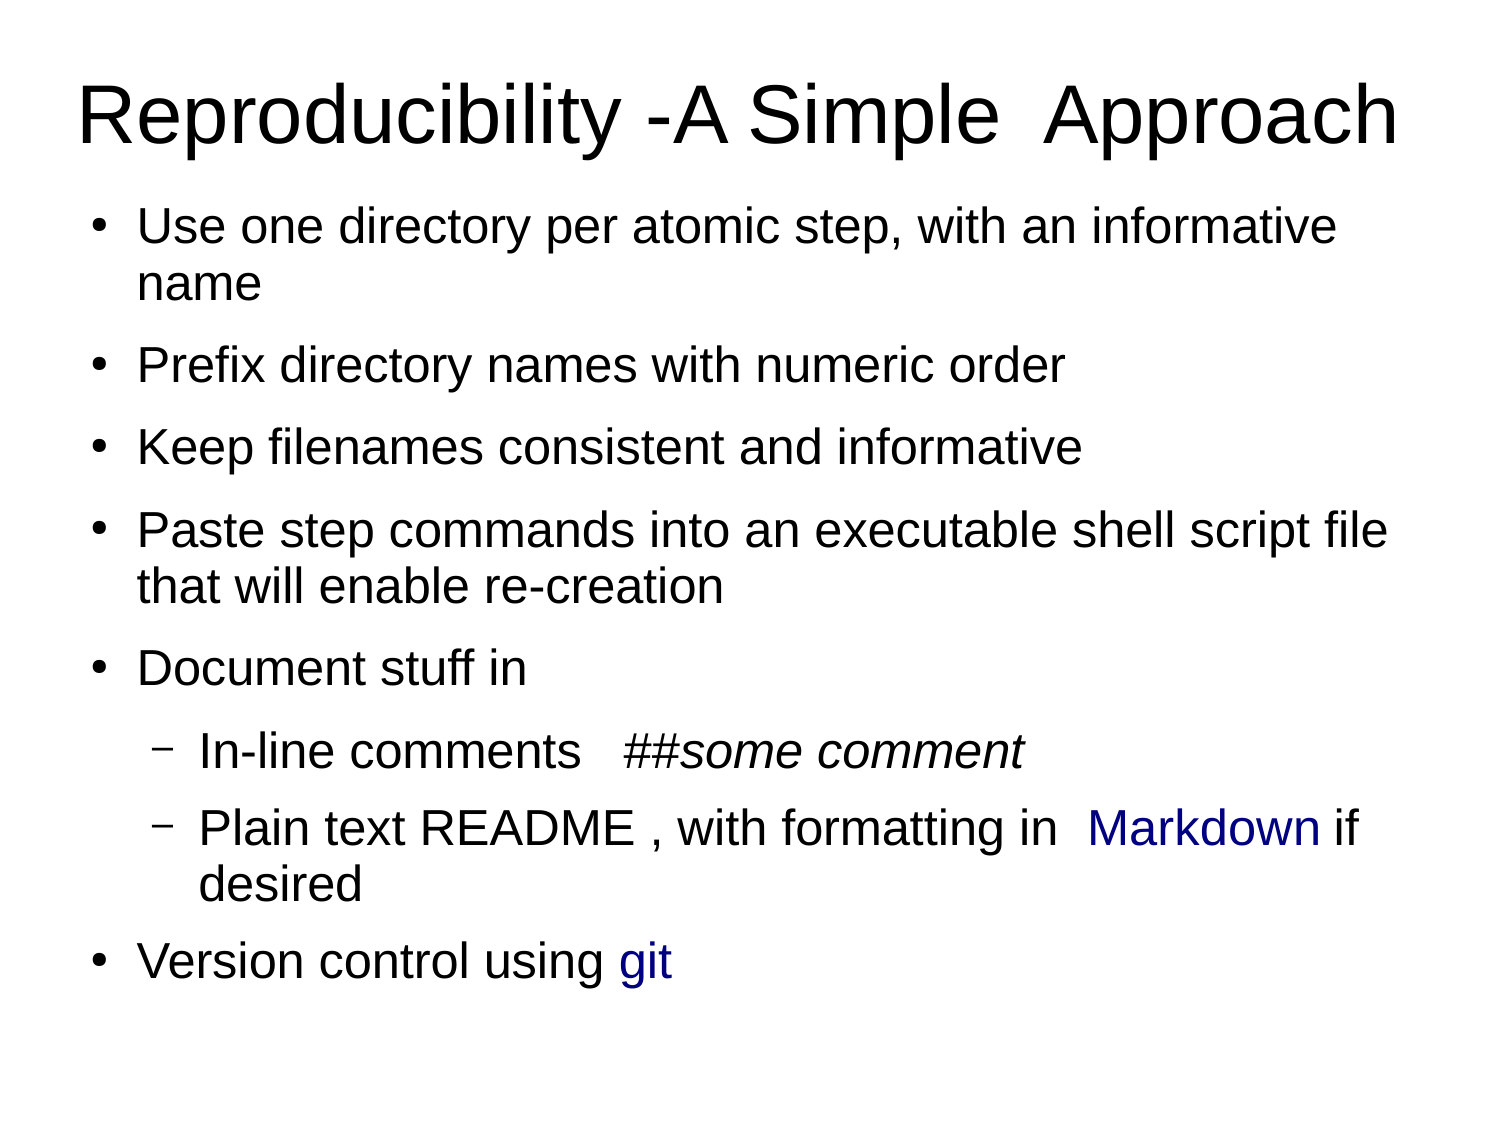

# Reproducibility -A Simple Approach
Use one directory per atomic step, with an informative name
Prefix directory names with numeric order
Keep filenames consistent and informative
Paste step commands into an executable shell script file that will enable re-creation
Document stuff in
In-line comments ##some comment
Plain text README , with formatting in Markdown if desired
Version control using git